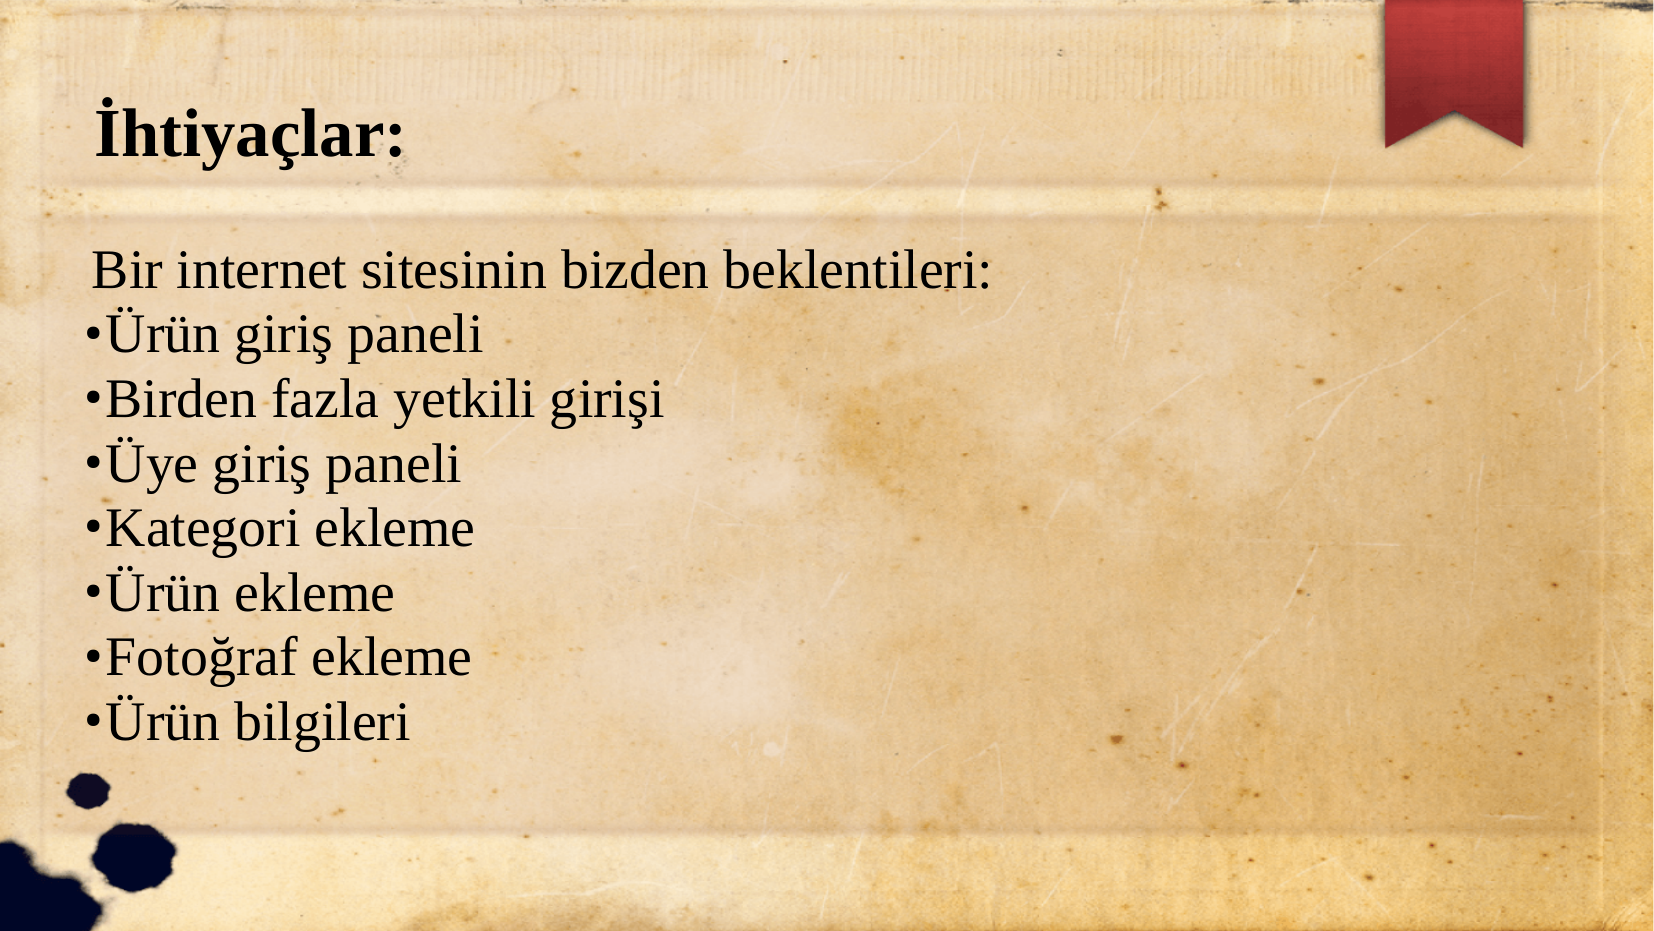

# İhtiyaçlar:
Bir internet sitesinin bizden beklentileri:
 Ürün giriş paneli
 Birden fazla yetkili girişi
 Üye giriş paneli
 Kategori ekleme
 Ürün ekleme
 Fotoğraf ekleme
 Ürün bilgileri